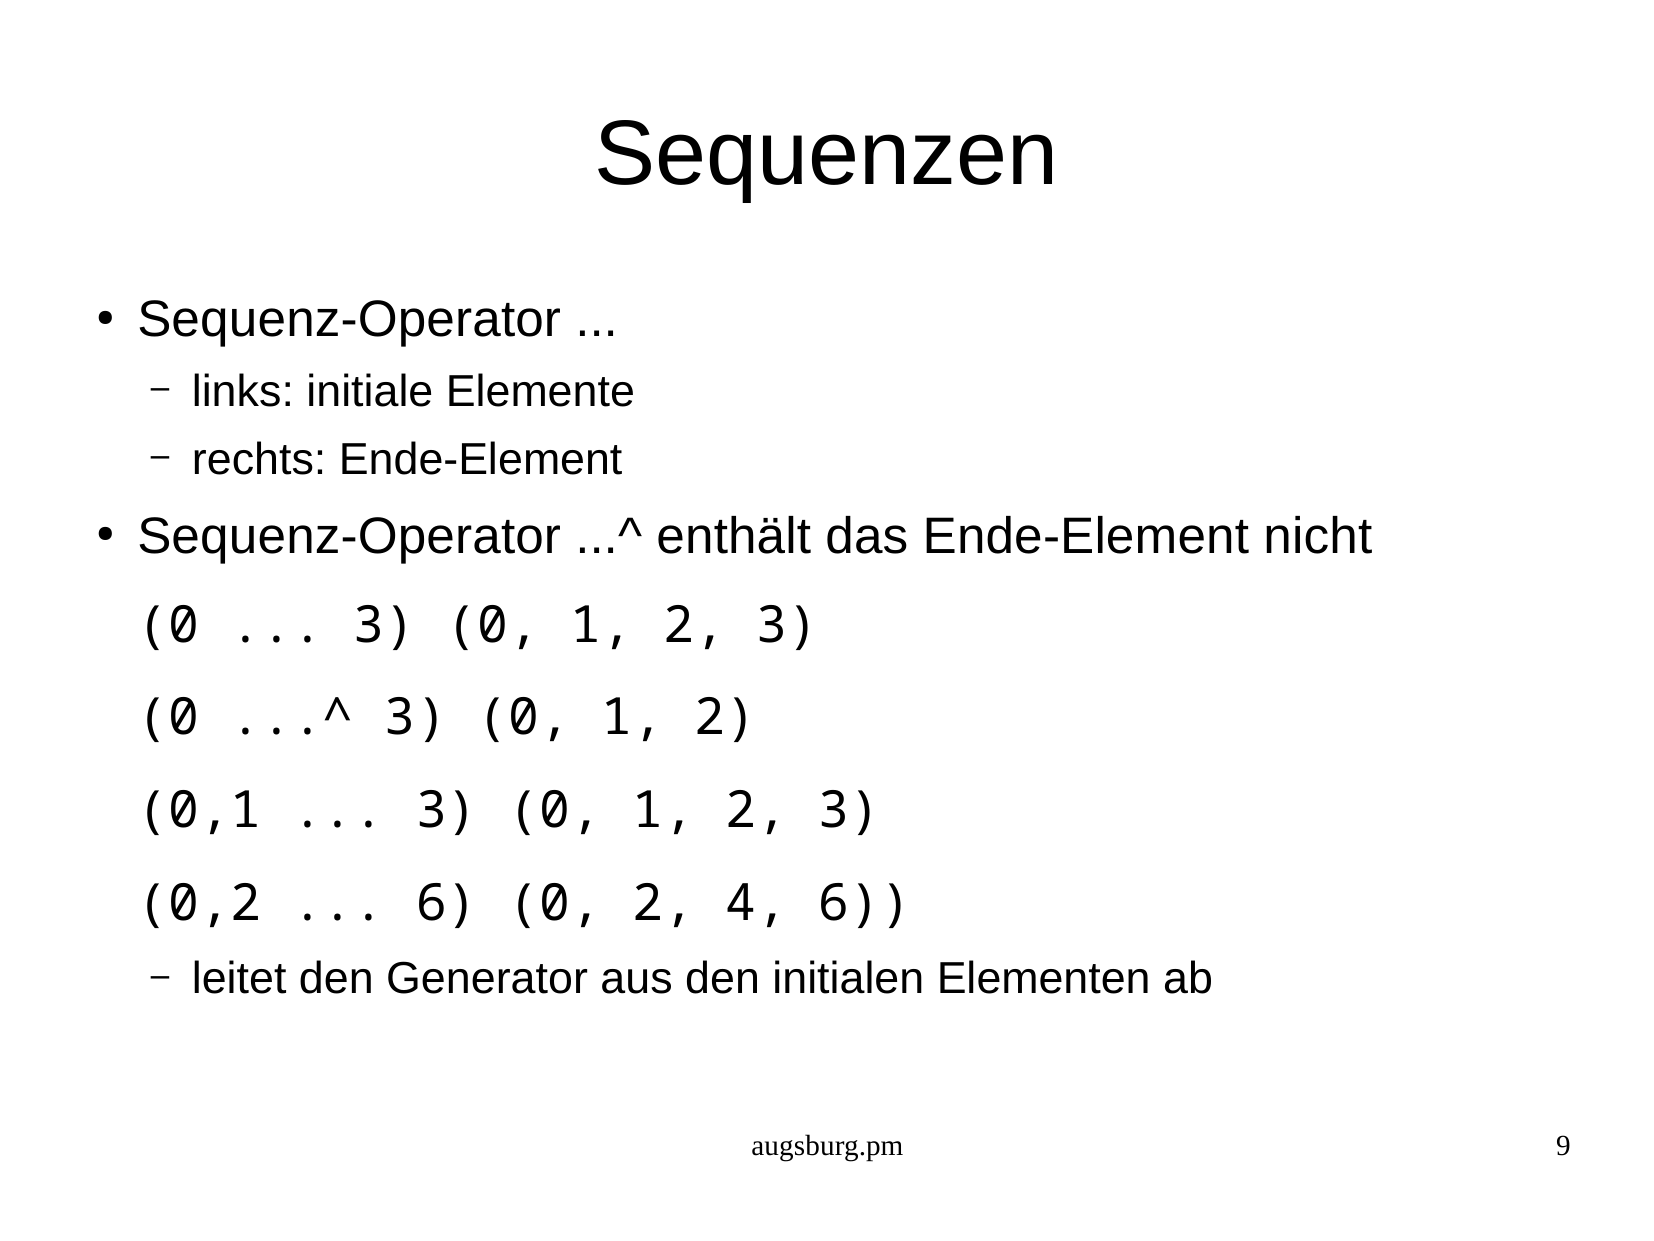

# Sequenzen
Sequenz-Operator ...
links: initiale Elemente
rechts: Ende-Element
Sequenz-Operator ...^ enthält das Ende-Element nicht
(0 ... 3) (0, 1, 2, 3)
(0 ...^ 3) (0, 1, 2)
(0,1 ... 3) (0, 1, 2, 3)
(0,2 ... 6) (0, 2, 4, 6))
leitet den Generator aus den initialen Elementen ab
augsburg.pm
9